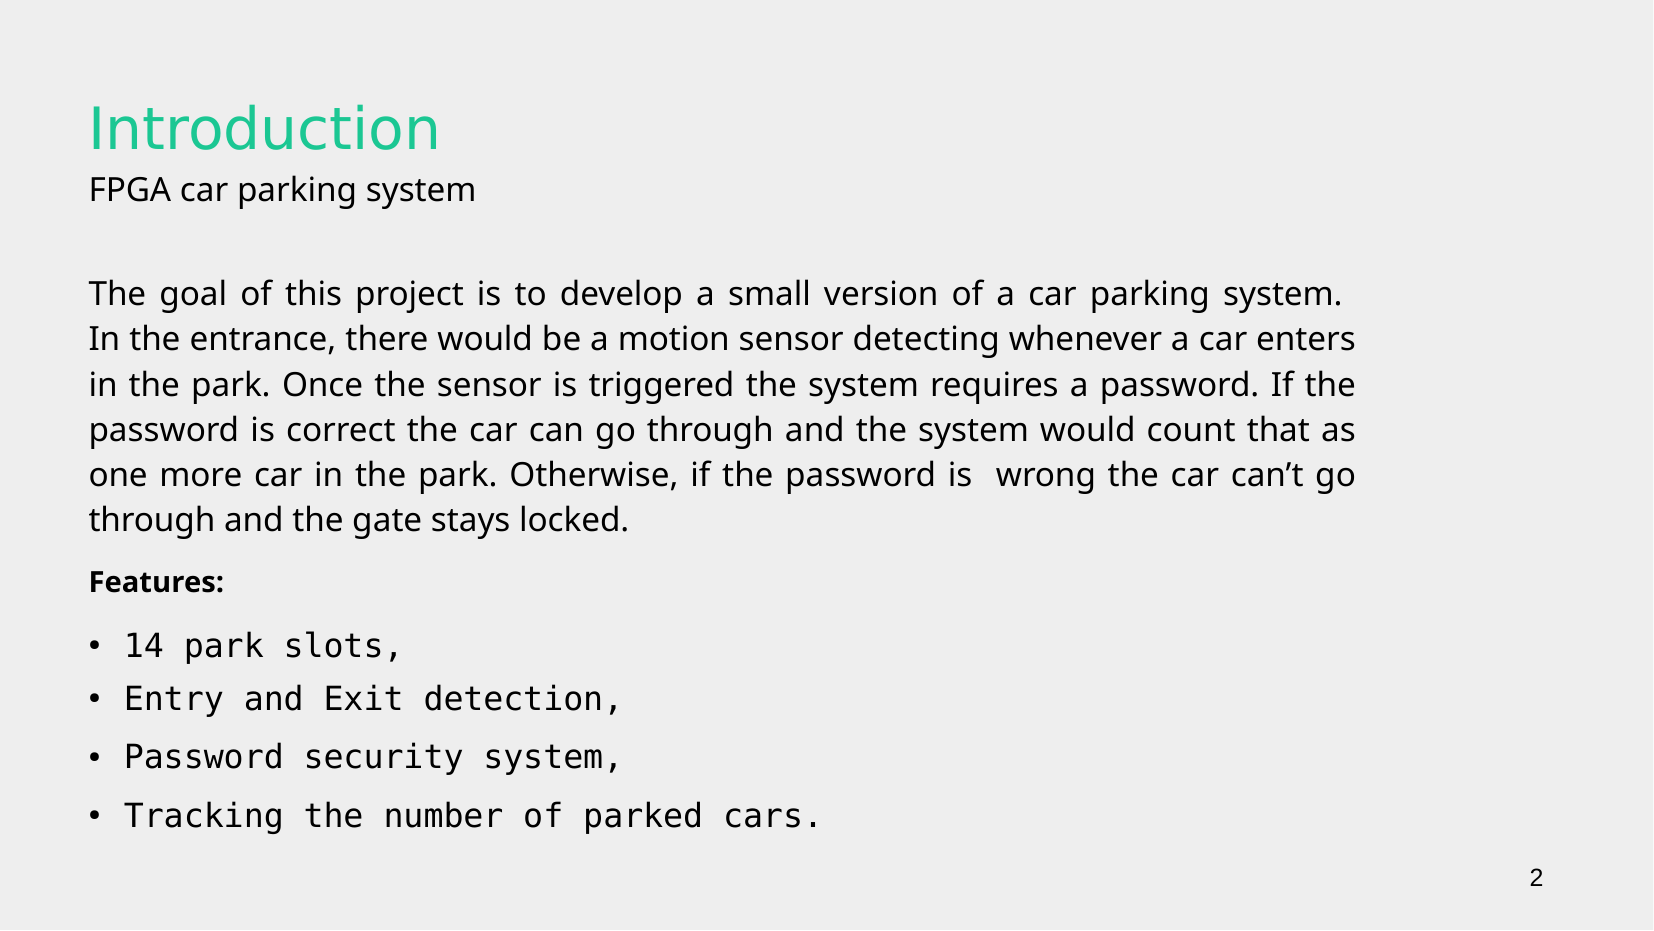

# Introduction
FPGA car parking system
The goal of this project is to develop a small version of a car parking system.
In the entrance, there would be a motion sensor detecting whenever a car enters in the park. Once the sensor is triggered the system requires a password. If the password is correct the car can go through and the system would count that as one more car in the park. Otherwise, if the password is wrong the car can’t go through and the gate stays locked.
Features:
14 park slots,
Entry and Exit detection,
Password security system,
Tracking the number of parked cars.